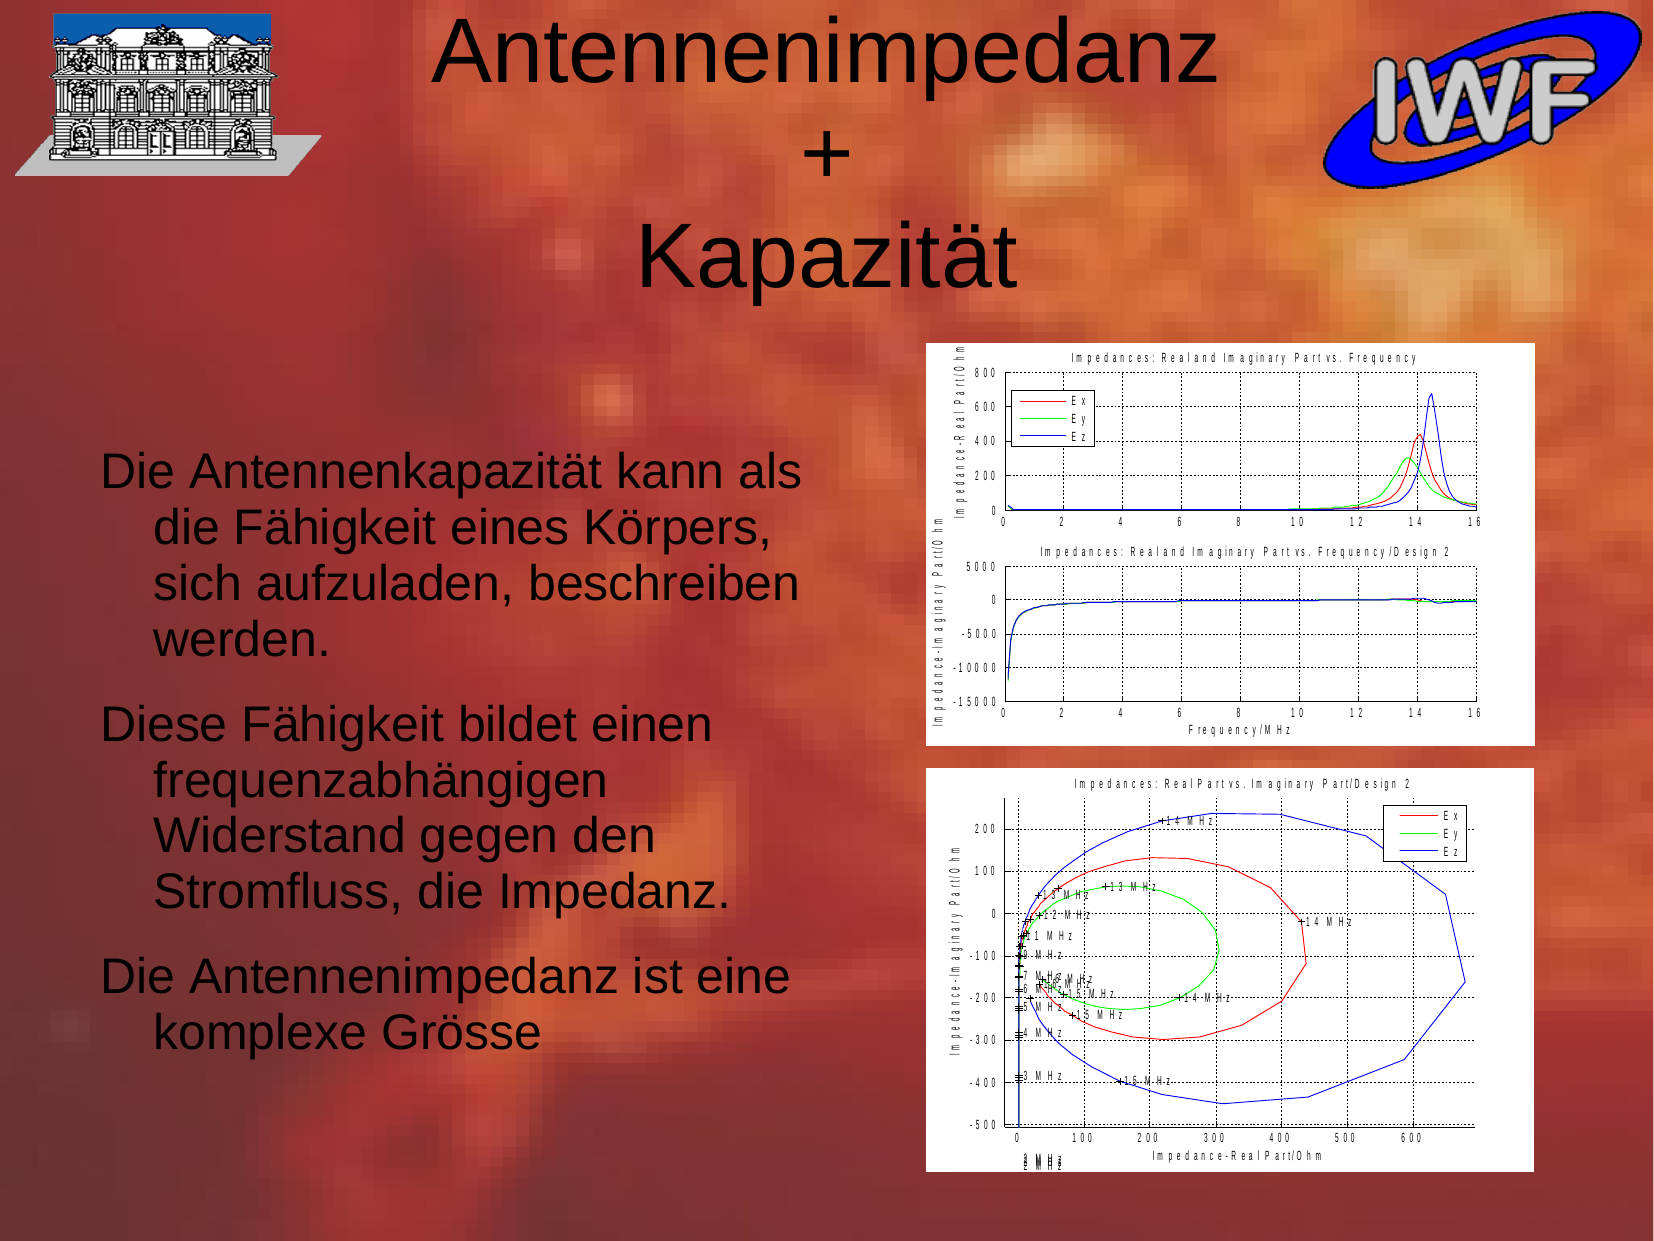

# Antennenimpedanz + Kapazität
Die Antennenkapazität kann als die Fähigkeit eines Körpers, sich aufzuladen, beschreiben werden.
Diese Fähigkeit bildet einen frequenzabhängigen Widerstand gegen den Stromfluss, die Impedanz.
Die Antennenimpedanz ist eine komplexe Grösse